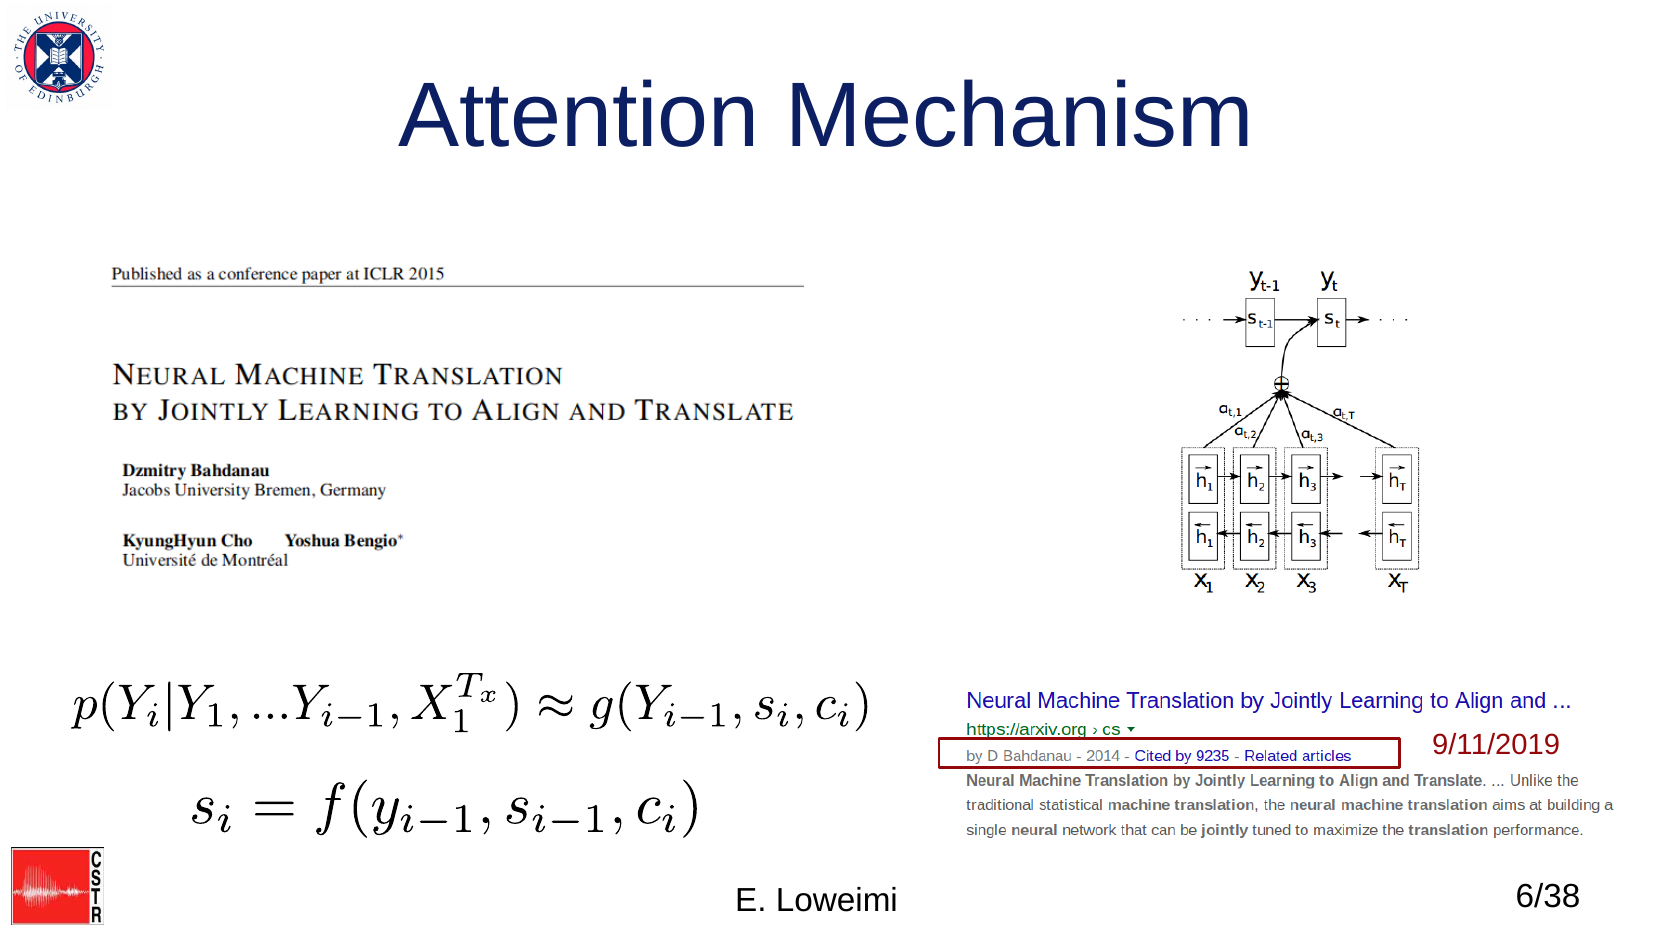

# Attention Mechanism
9/11/2019
 6/38
E. Loweimi